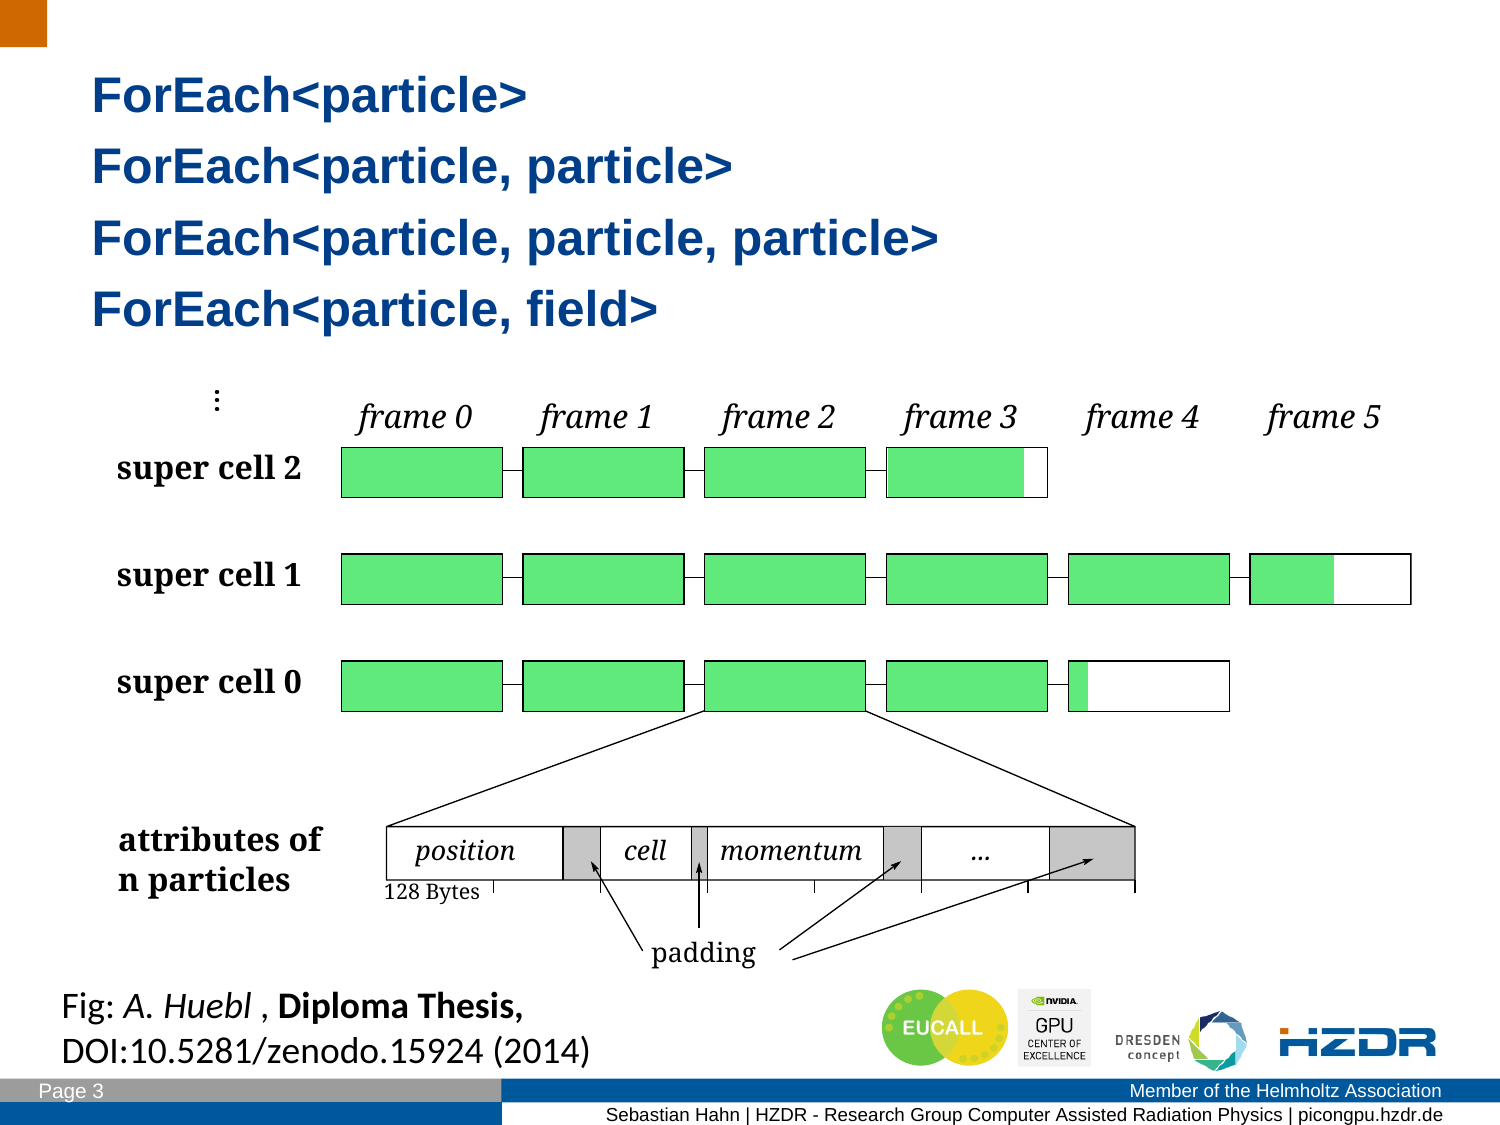

# ForEach<particle>
ForEach<particle, particle>
ForEach<particle, particle, particle>
ForEach<particle, field>
Fig: A. Huebl , Diploma Thesis,
DOI:10.5281/zenodo.15924 (2014)